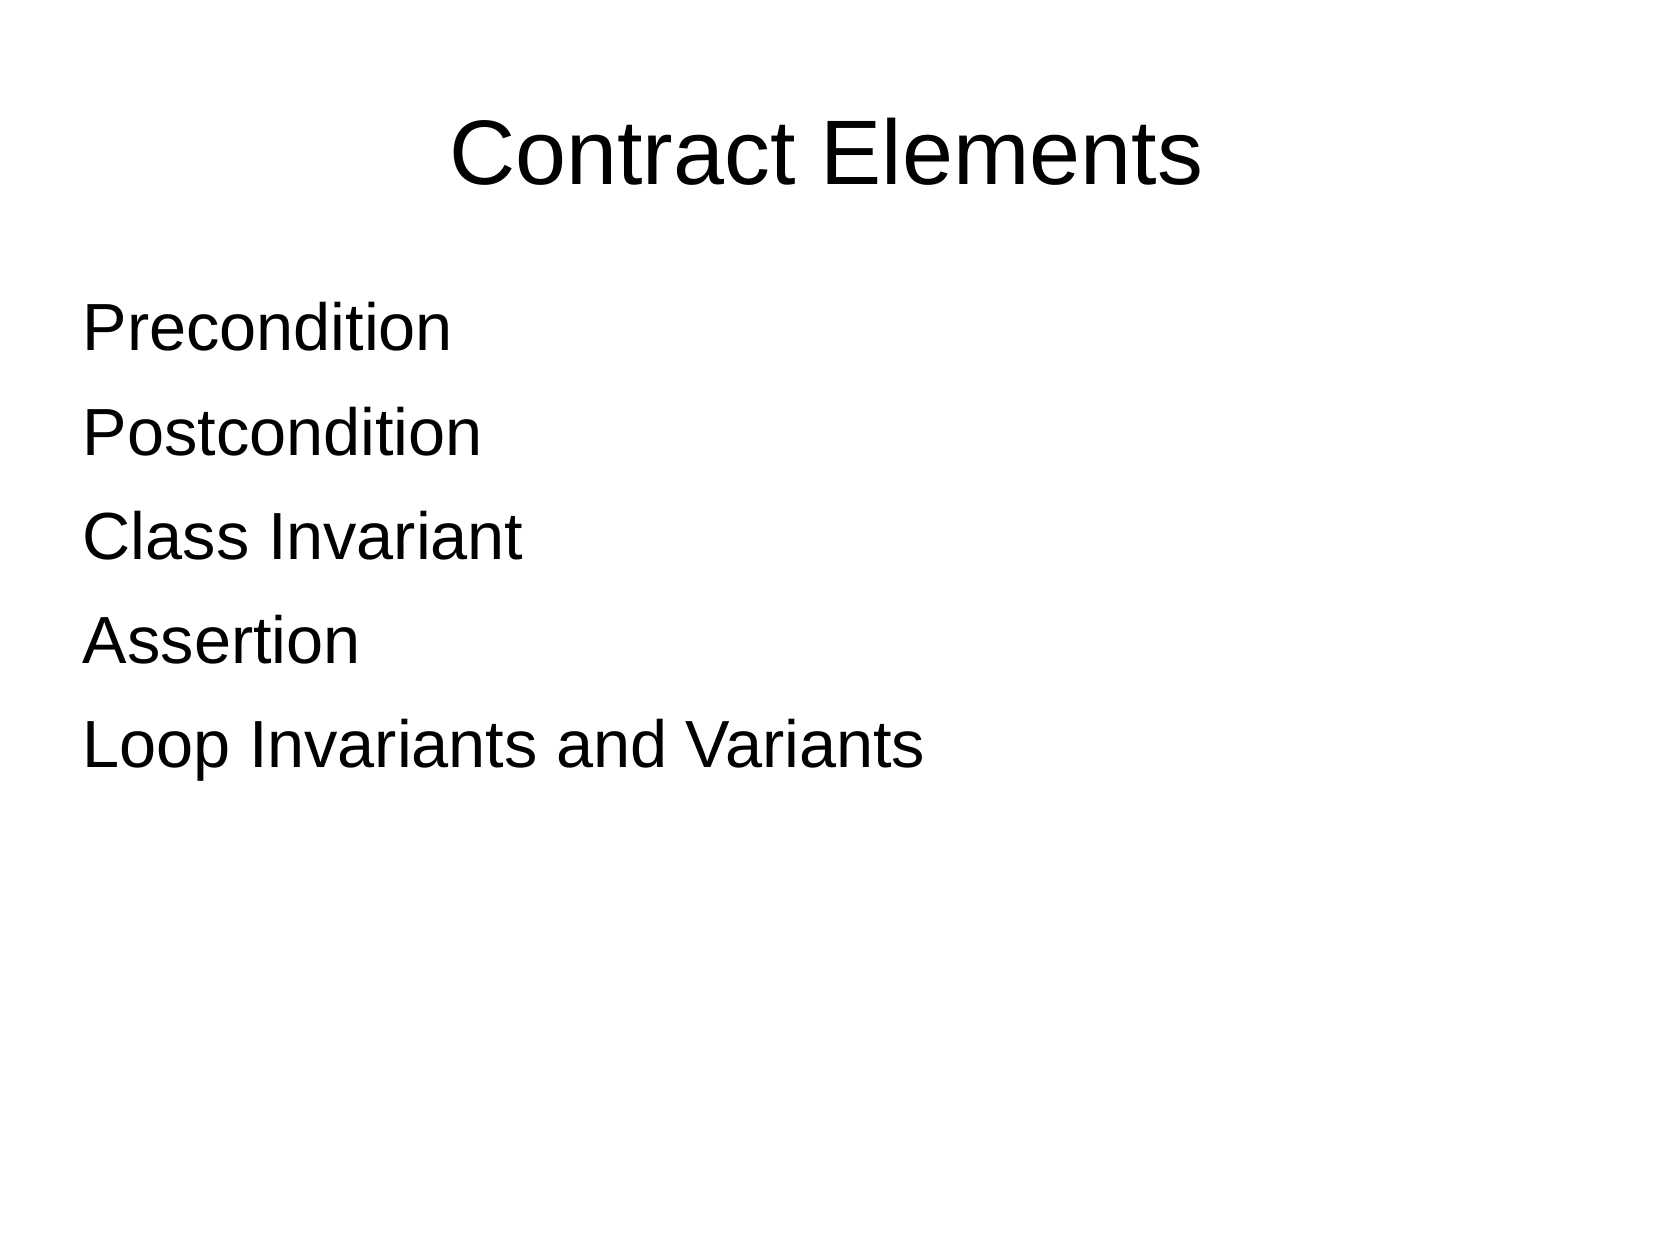

# Contract Elements
Precondition
Postcondition
Class Invariant
Assertion
Loop Invariants and Variants